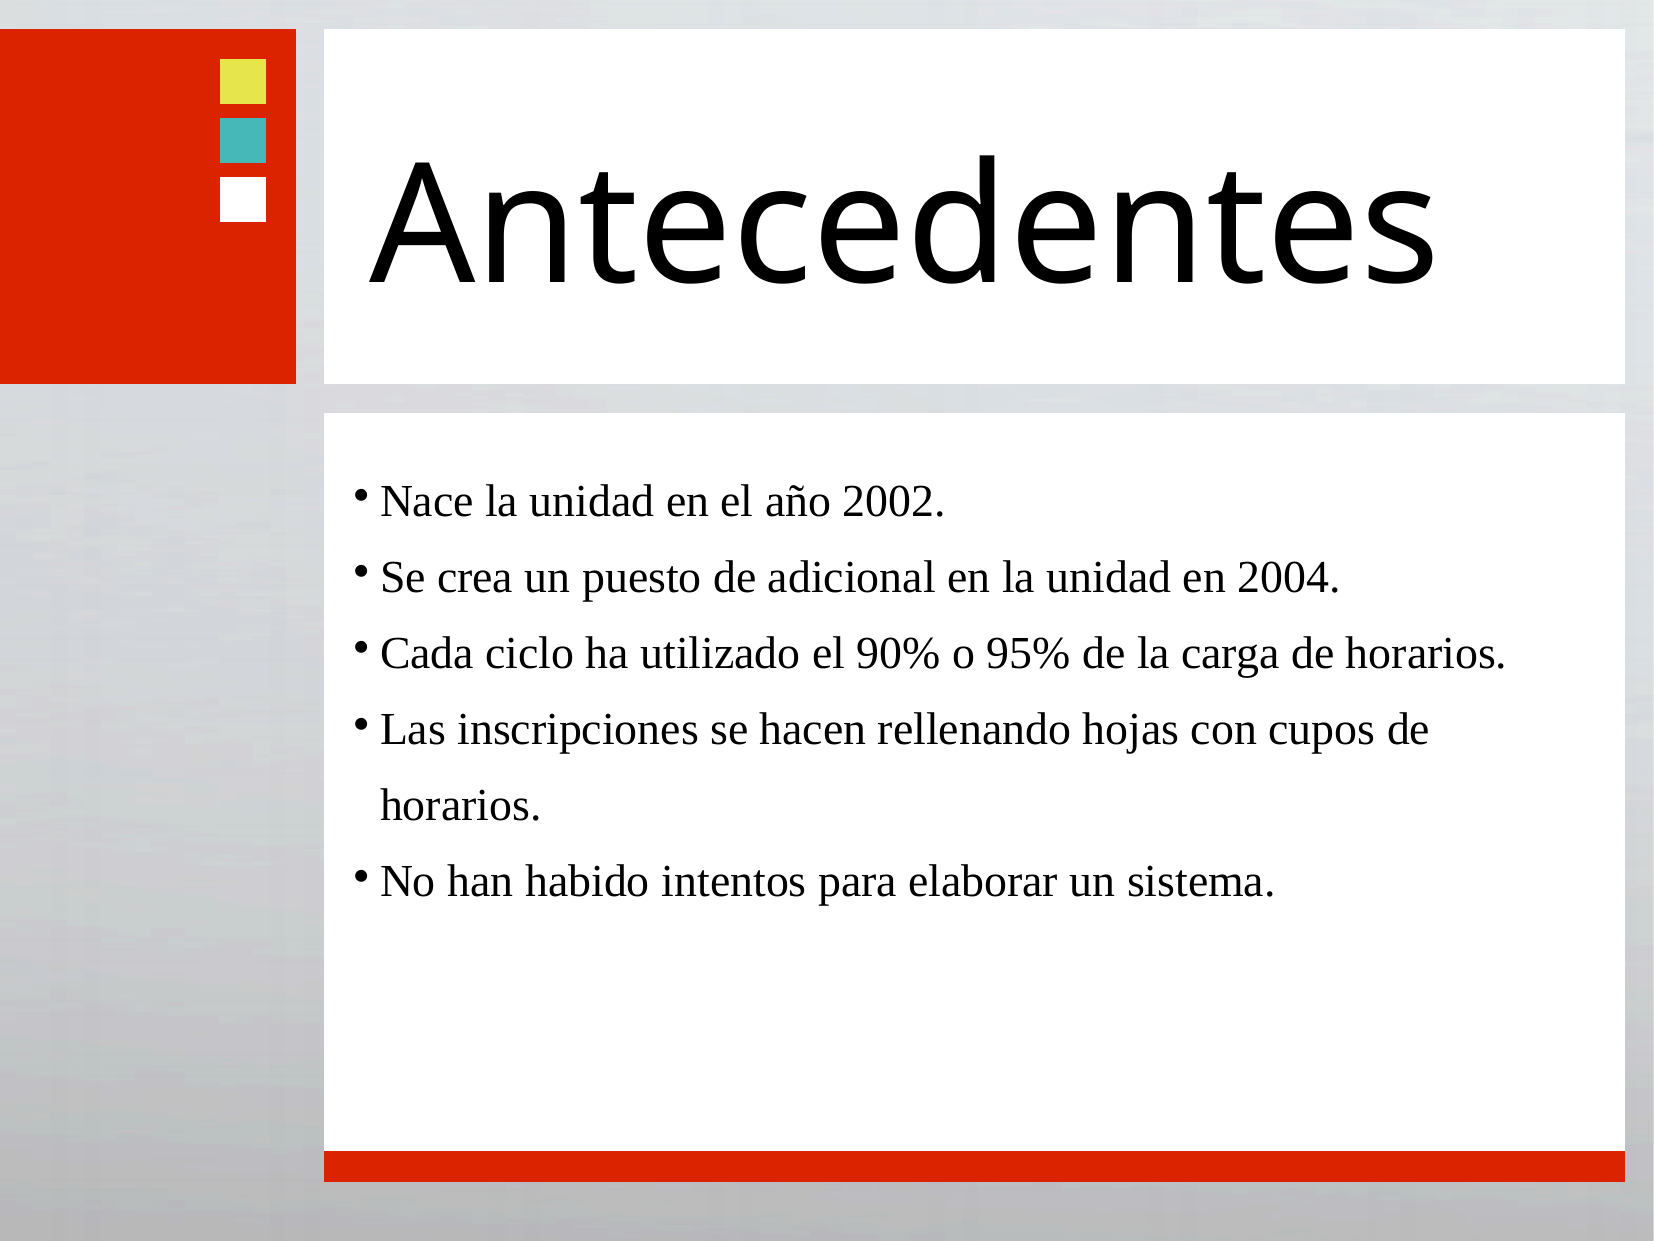

Antecedentes
Nace la unidad en el año 2002.
Se crea un puesto de adicional en la unidad en 2004.
Cada ciclo ha utilizado el 90% o 95% de la carga de horarios.
Las inscripciones se hacen rellenando hojas con cupos de horarios.
No han habido intentos para elaborar un sistema.